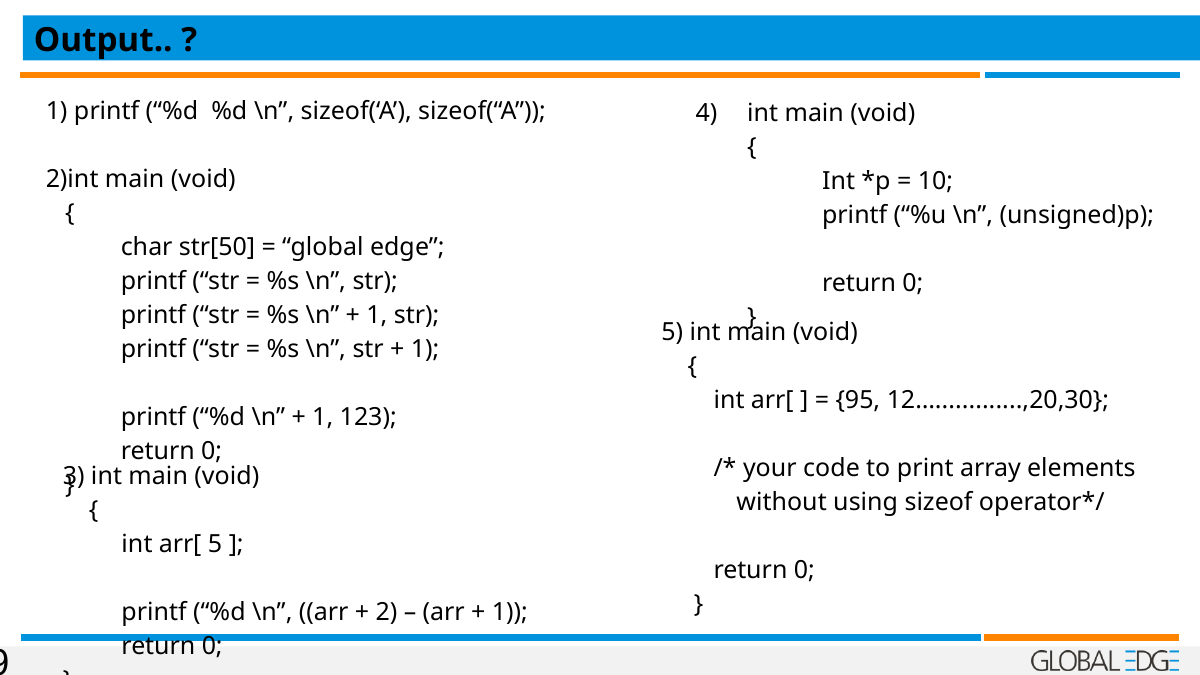

Output.. ?
1) printf (“%d %d \n”, sizeof(‘A’), sizeof(“A”));
2)int main (void)
 {
 	char str[50] = “global edge”;
 	printf (“str = %s \n”, str);
 	printf (“str = %s \n” + 1, str);
 	printf (“str = %s \n”, str + 1);
	printf (“%d \n” + 1, 123);
	return 0;
 }
4)
int main (void)
{
	Int *p = 10;
	printf (“%u \n”, (unsigned)p);
	return 0;
}
5) int main (void)
 {
 int arr[ ] = {95, 12….............,20,30};
 /* your code to print array elements
	without using sizeof operator*/
 return 0;
 }
3) int main (void)
 {
 int arr[ 5 ];
 printf (“%d \n”, ((arr + 2) – (arr + 1));
 return 0;
}